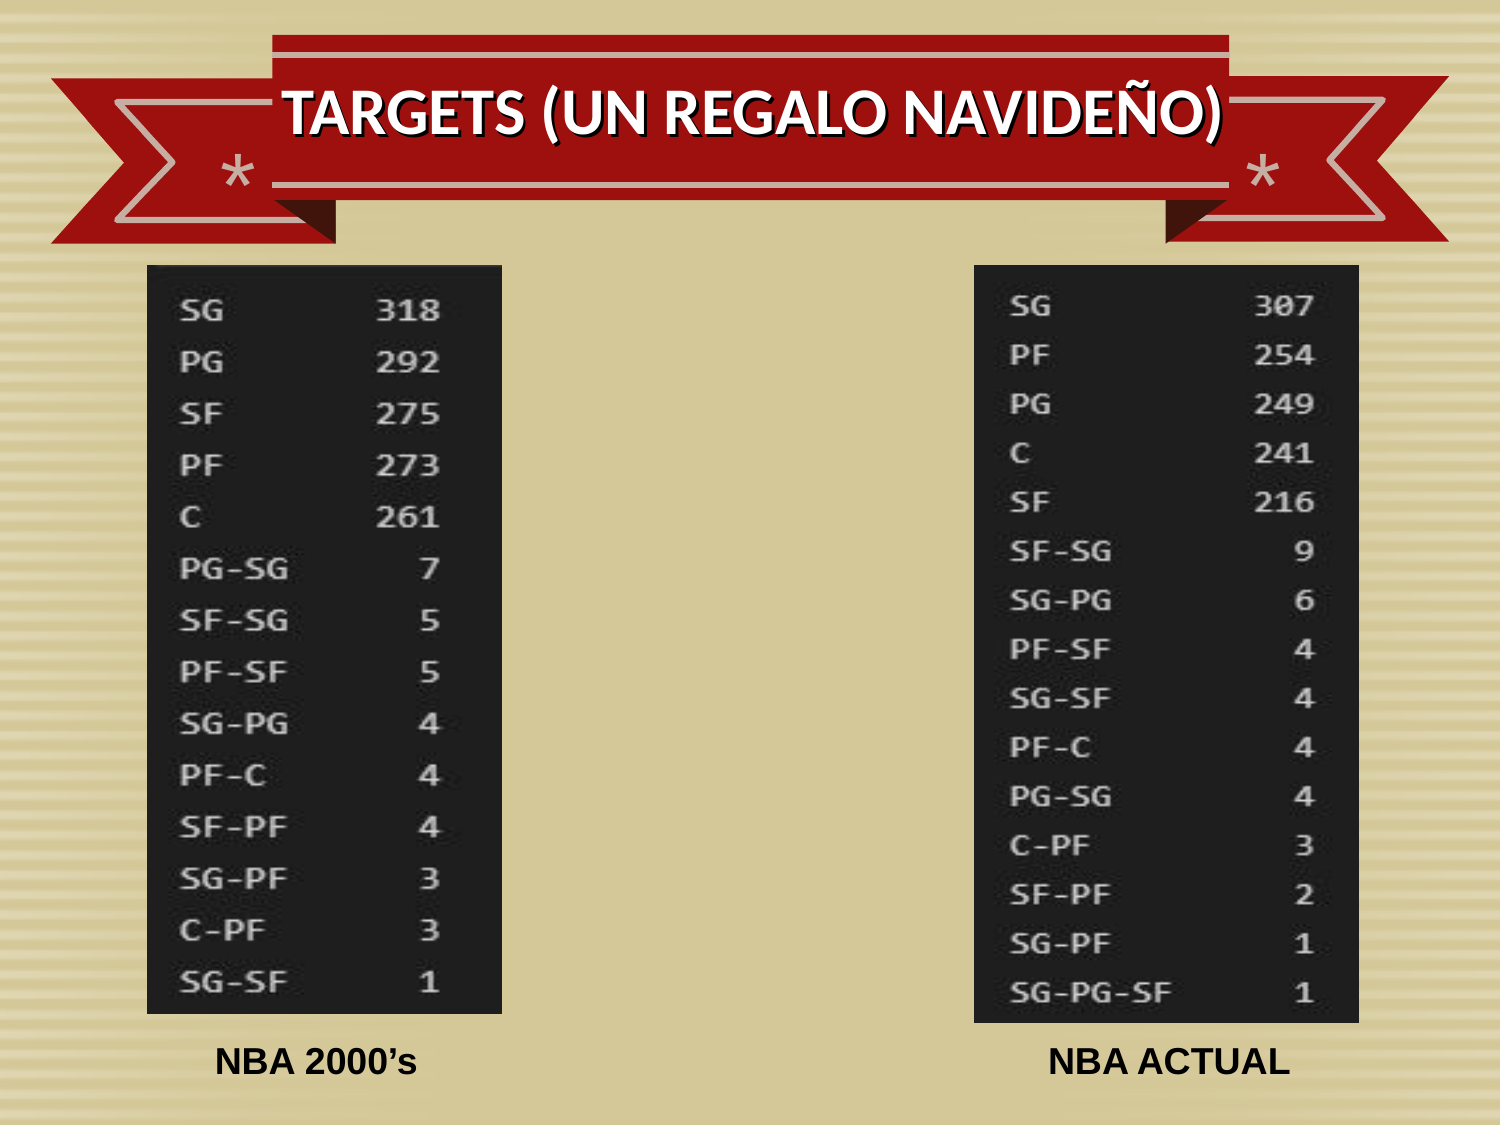

# TARGETS (UN REGALO NAVIDEÑO)
NBA 2000’s
NBA ACTUAL